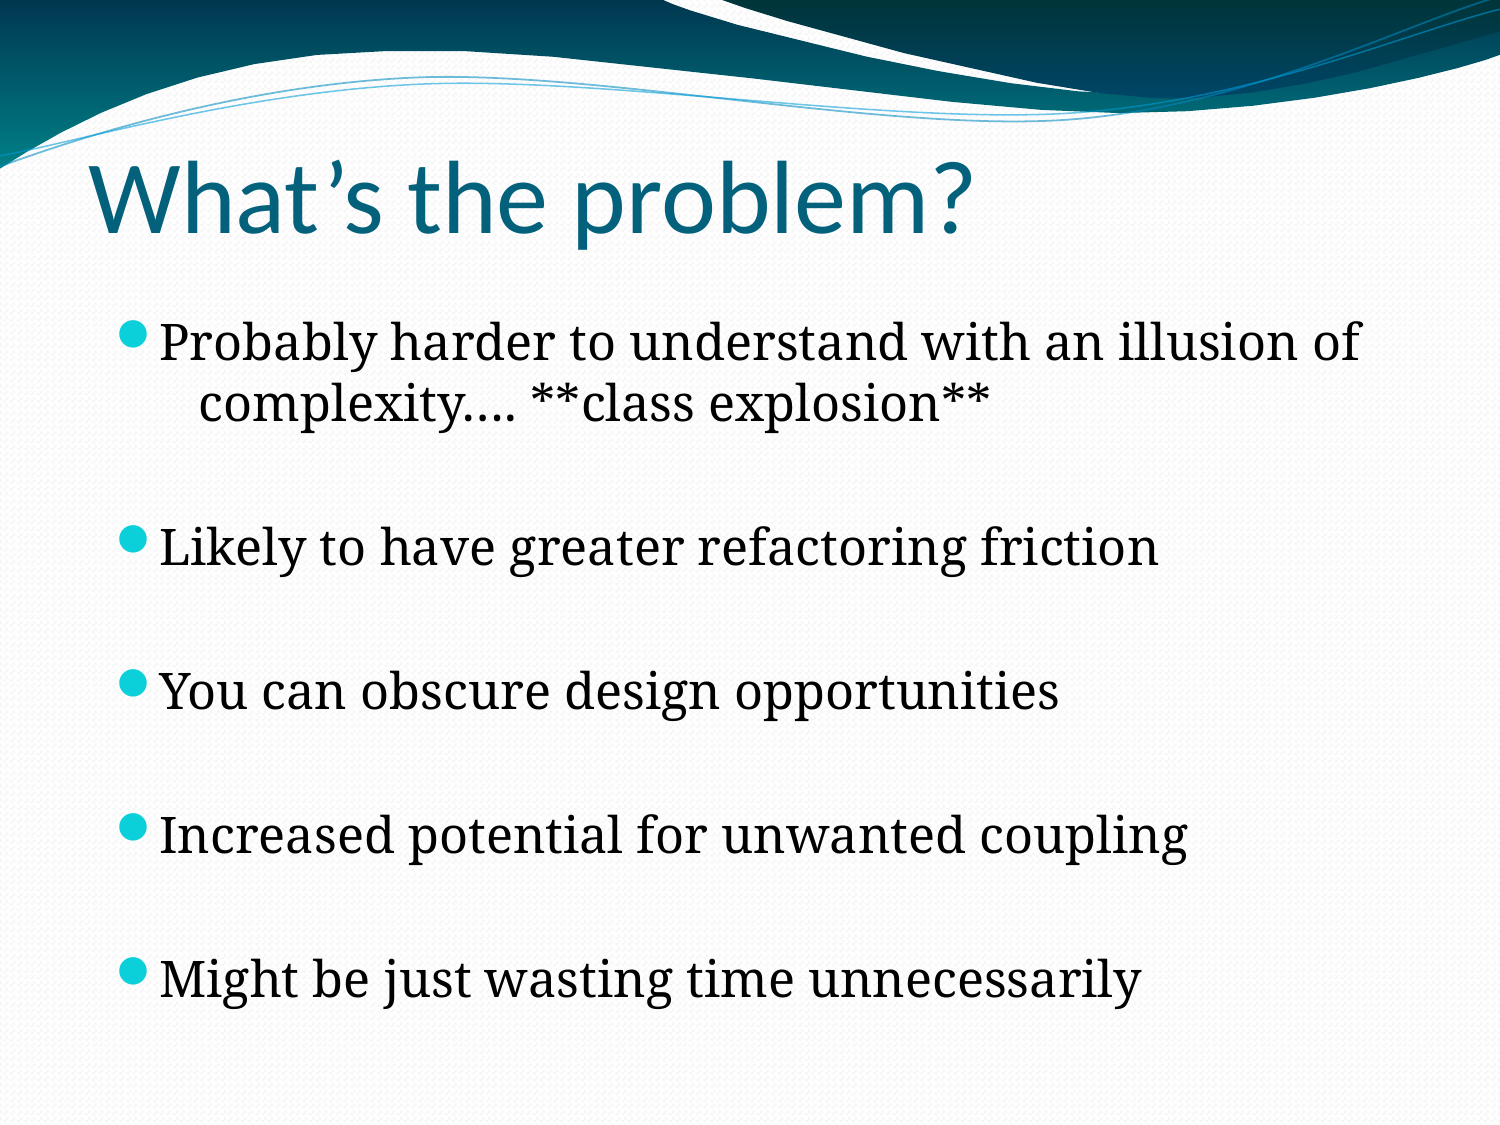

# What’s the problem?
Probably harder to understand with an illusion of complexity…. **class explosion**
Likely to have greater refactoring friction
You can obscure design opportunities
Increased potential for unwanted coupling
Might be just wasting time unnecessarily